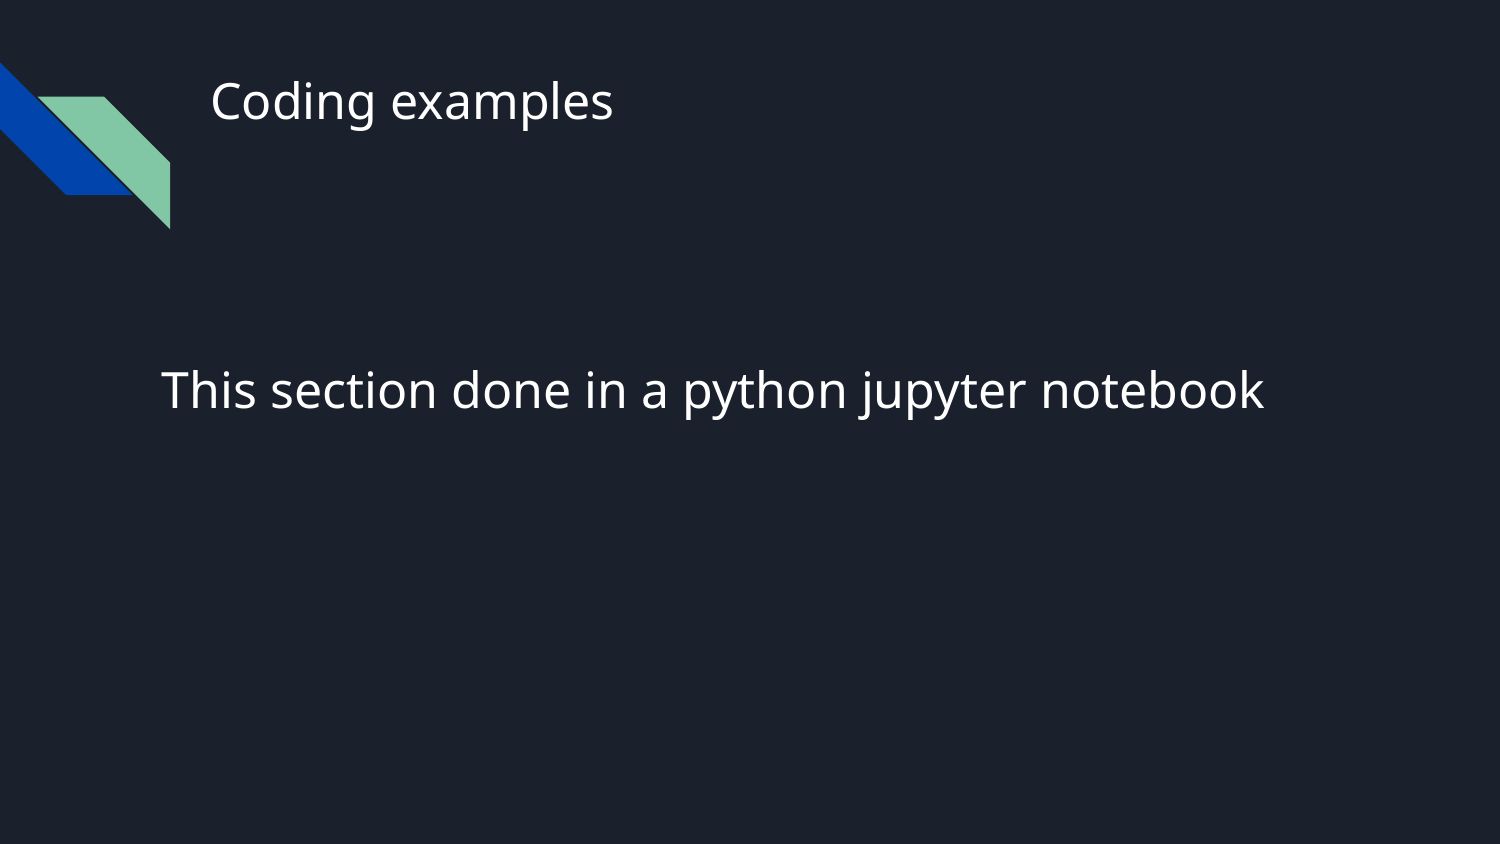

# Coding examples
This section done in a python jupyter notebook